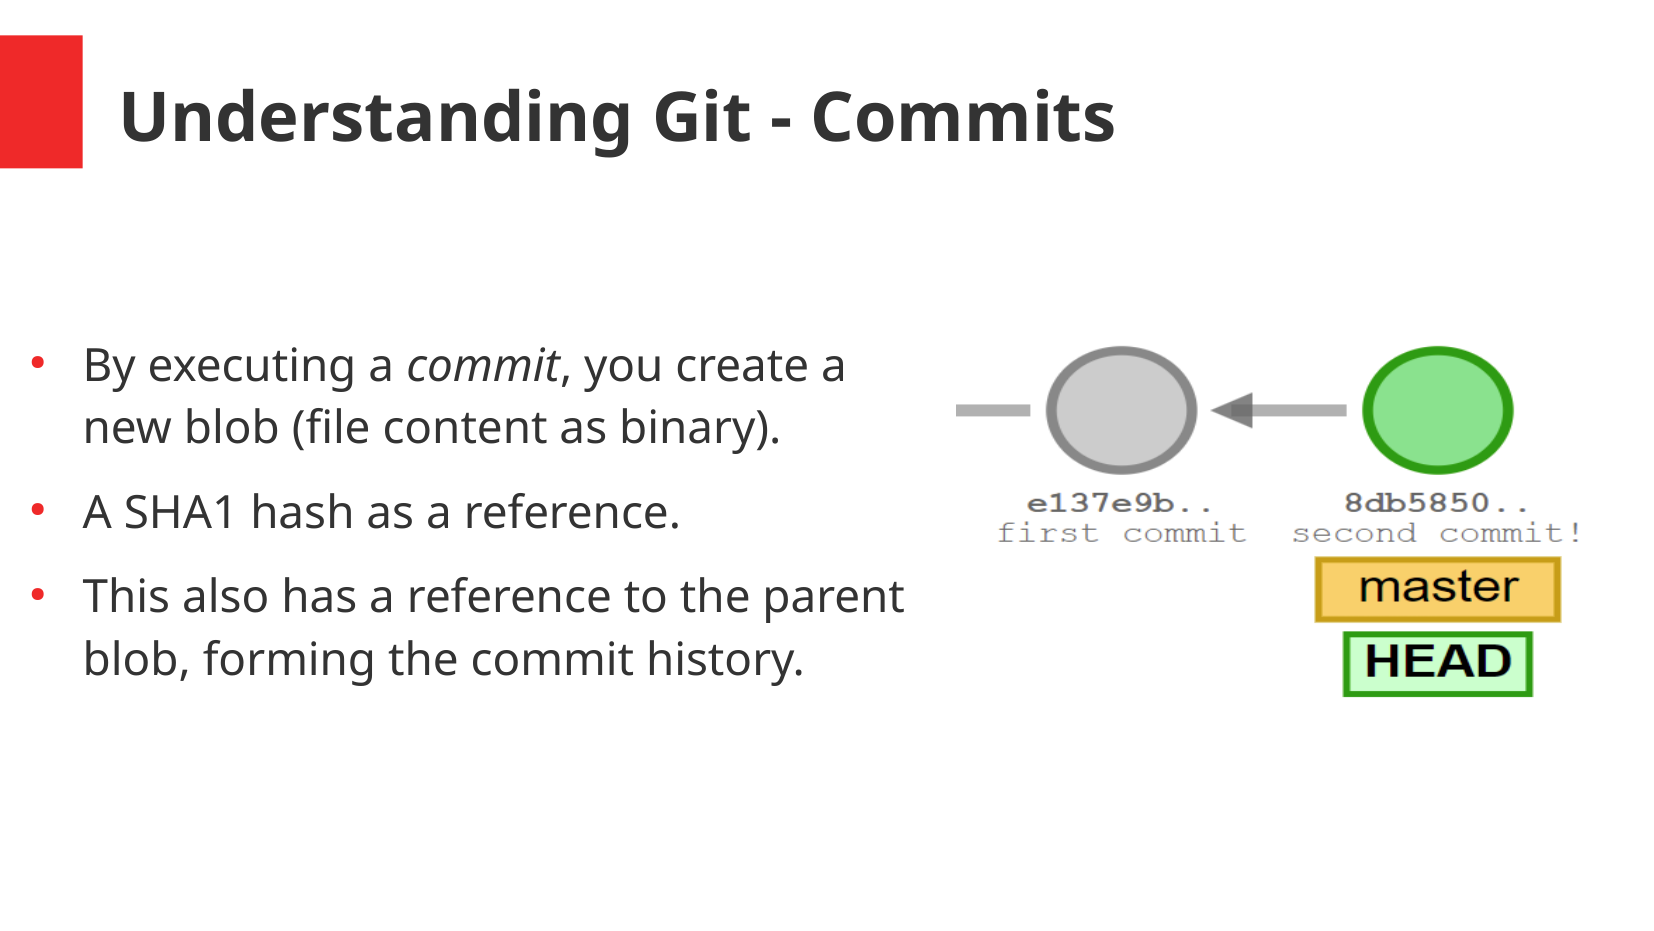

# Understanding Git - Commits
By executing a commit, you create a new blob (file content as binary).
A SHA1 hash as a reference.
This also has a reference to the parent blob, forming the commit history.